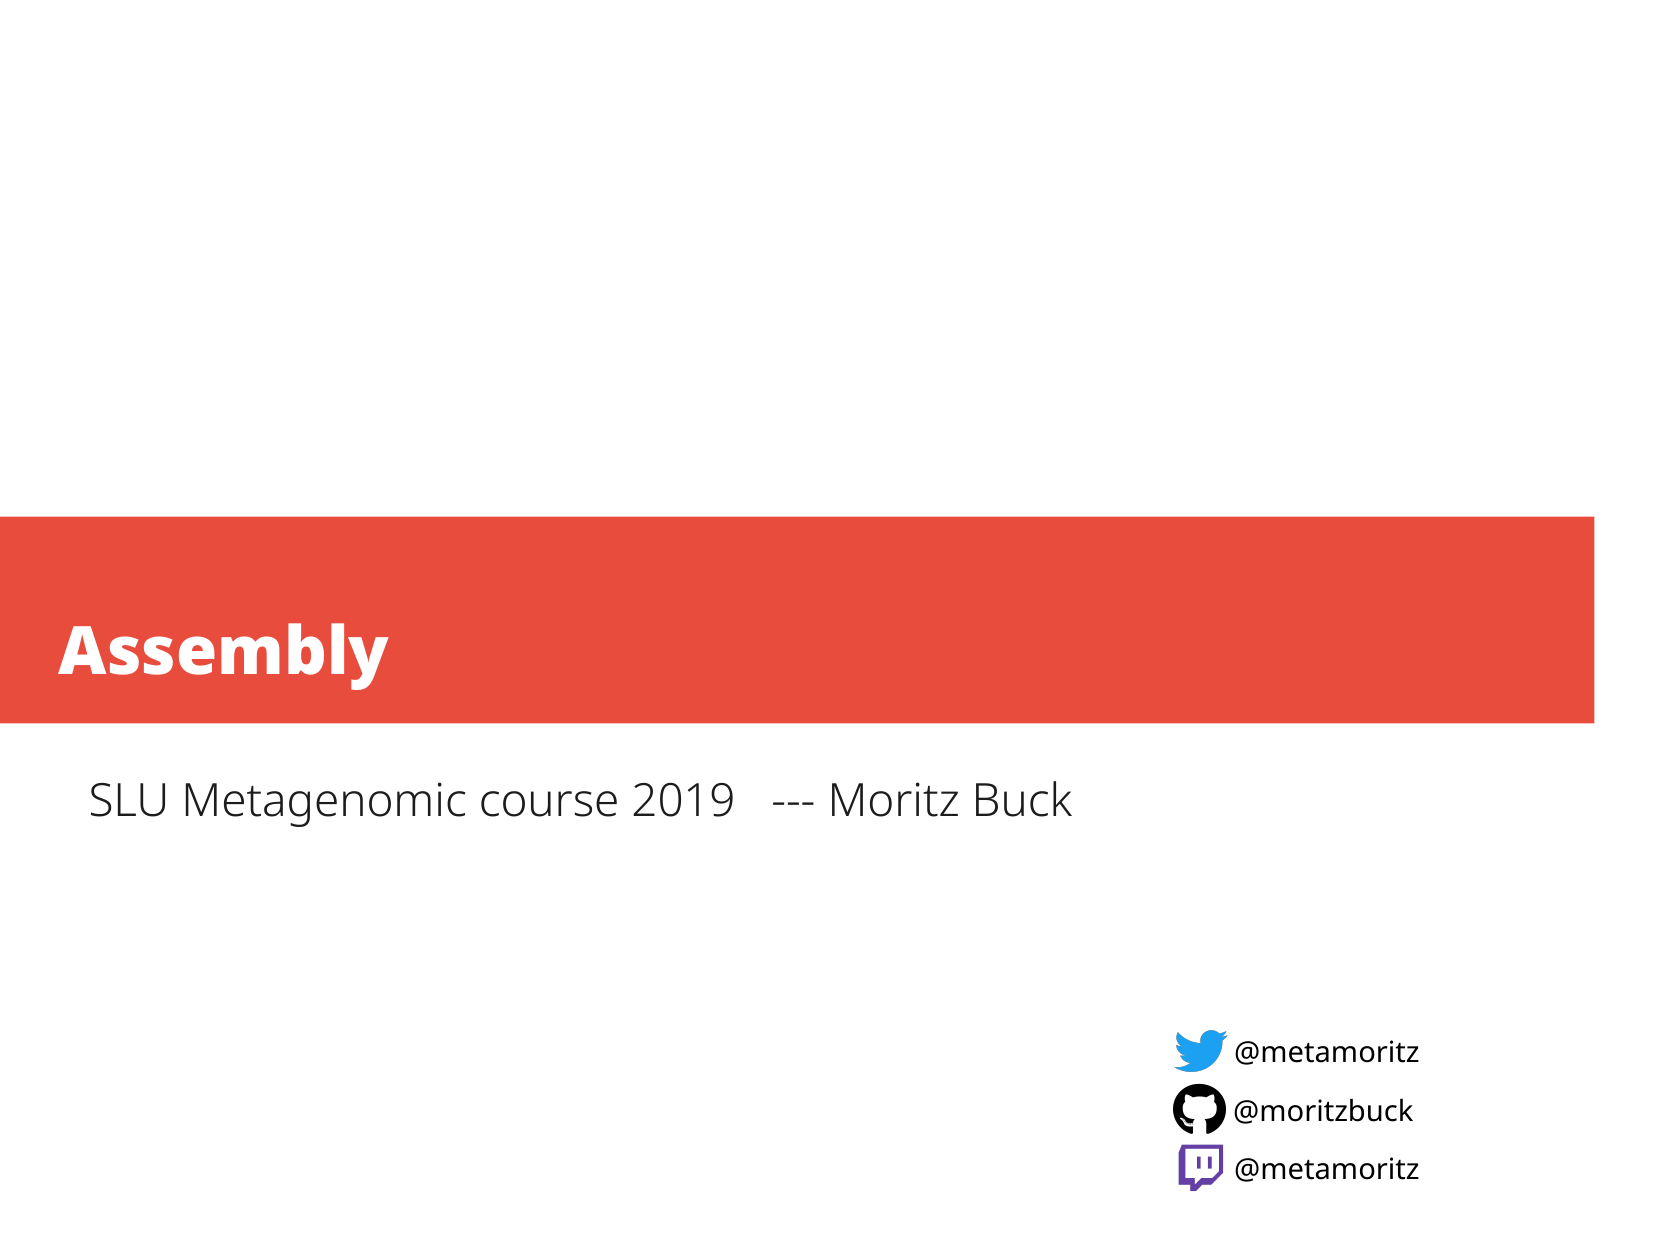

# Assembly
SLU Metagenomic course 2019 --- Moritz Buck
@metamoritz
@moritzbuck
@metamoritz